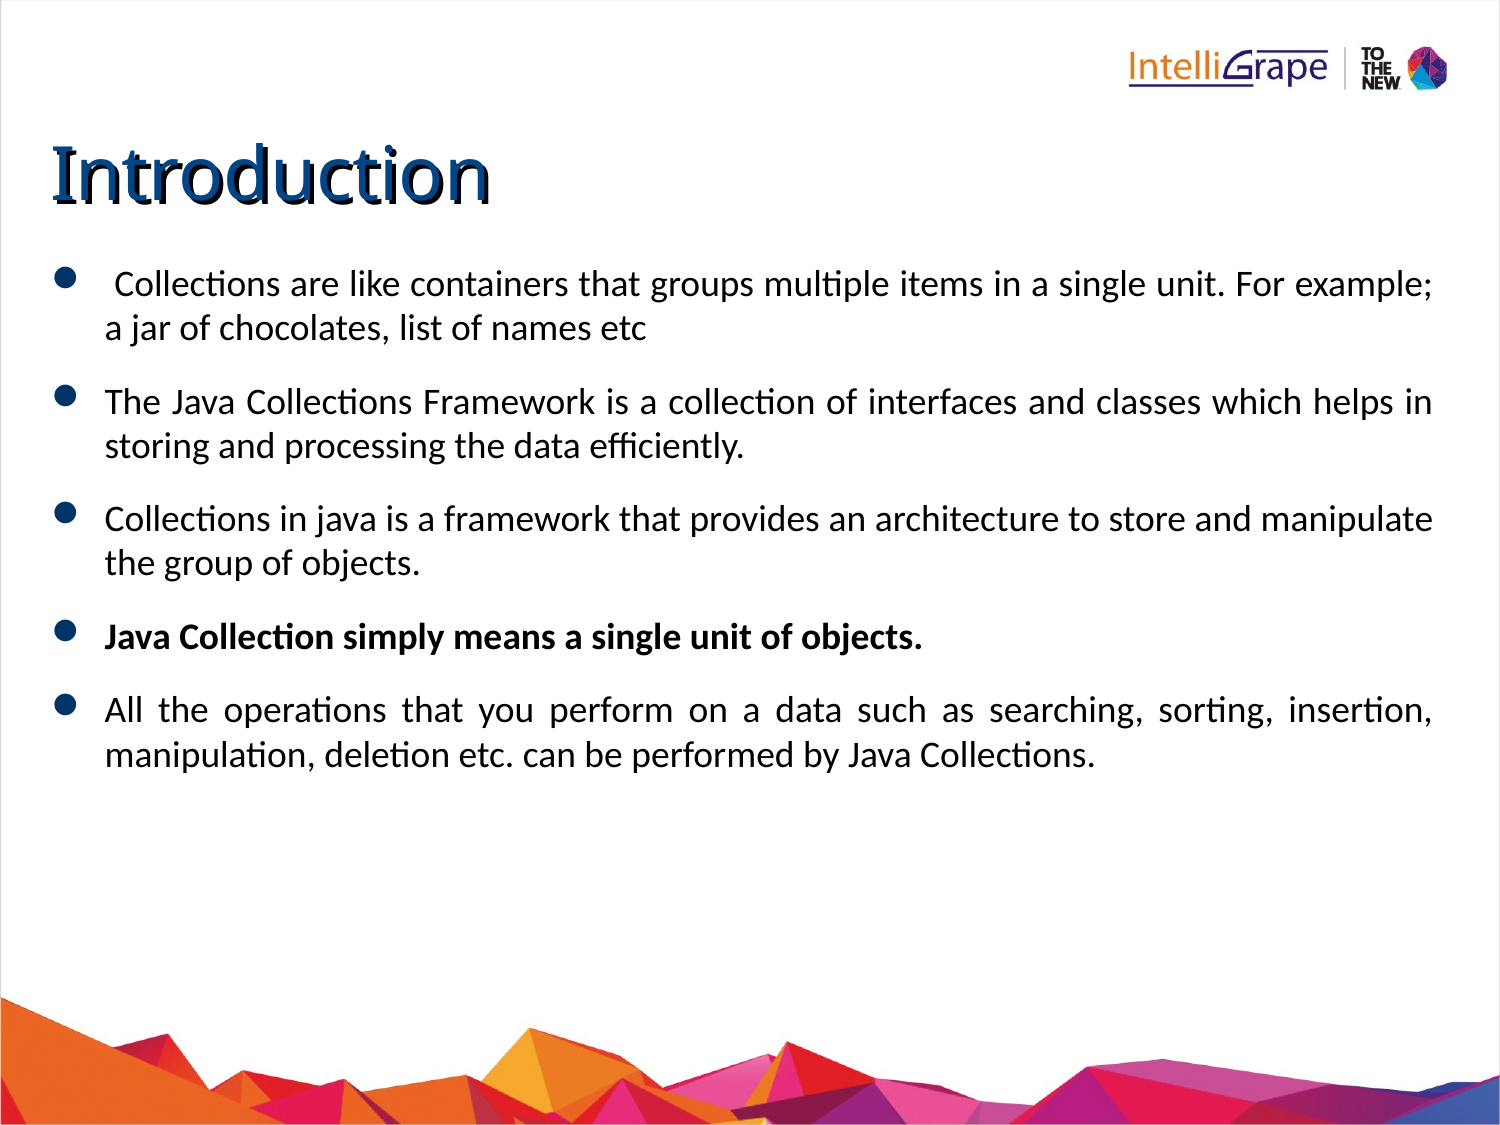

Introduction
 Collections are like containers that groups multiple items in a single unit. For example; a jar of chocolates, list of names etc
The Java Collections Framework is a collection of interfaces and classes which helps in storing and processing the data efficiently.
Collections in java is a framework that provides an architecture to store and manipulate the group of objects.
Java Collection simply means a single unit of objects.
All the operations that you perform on a data such as searching, sorting, insertion, manipulation, deletion etc. can be performed by Java Collections.